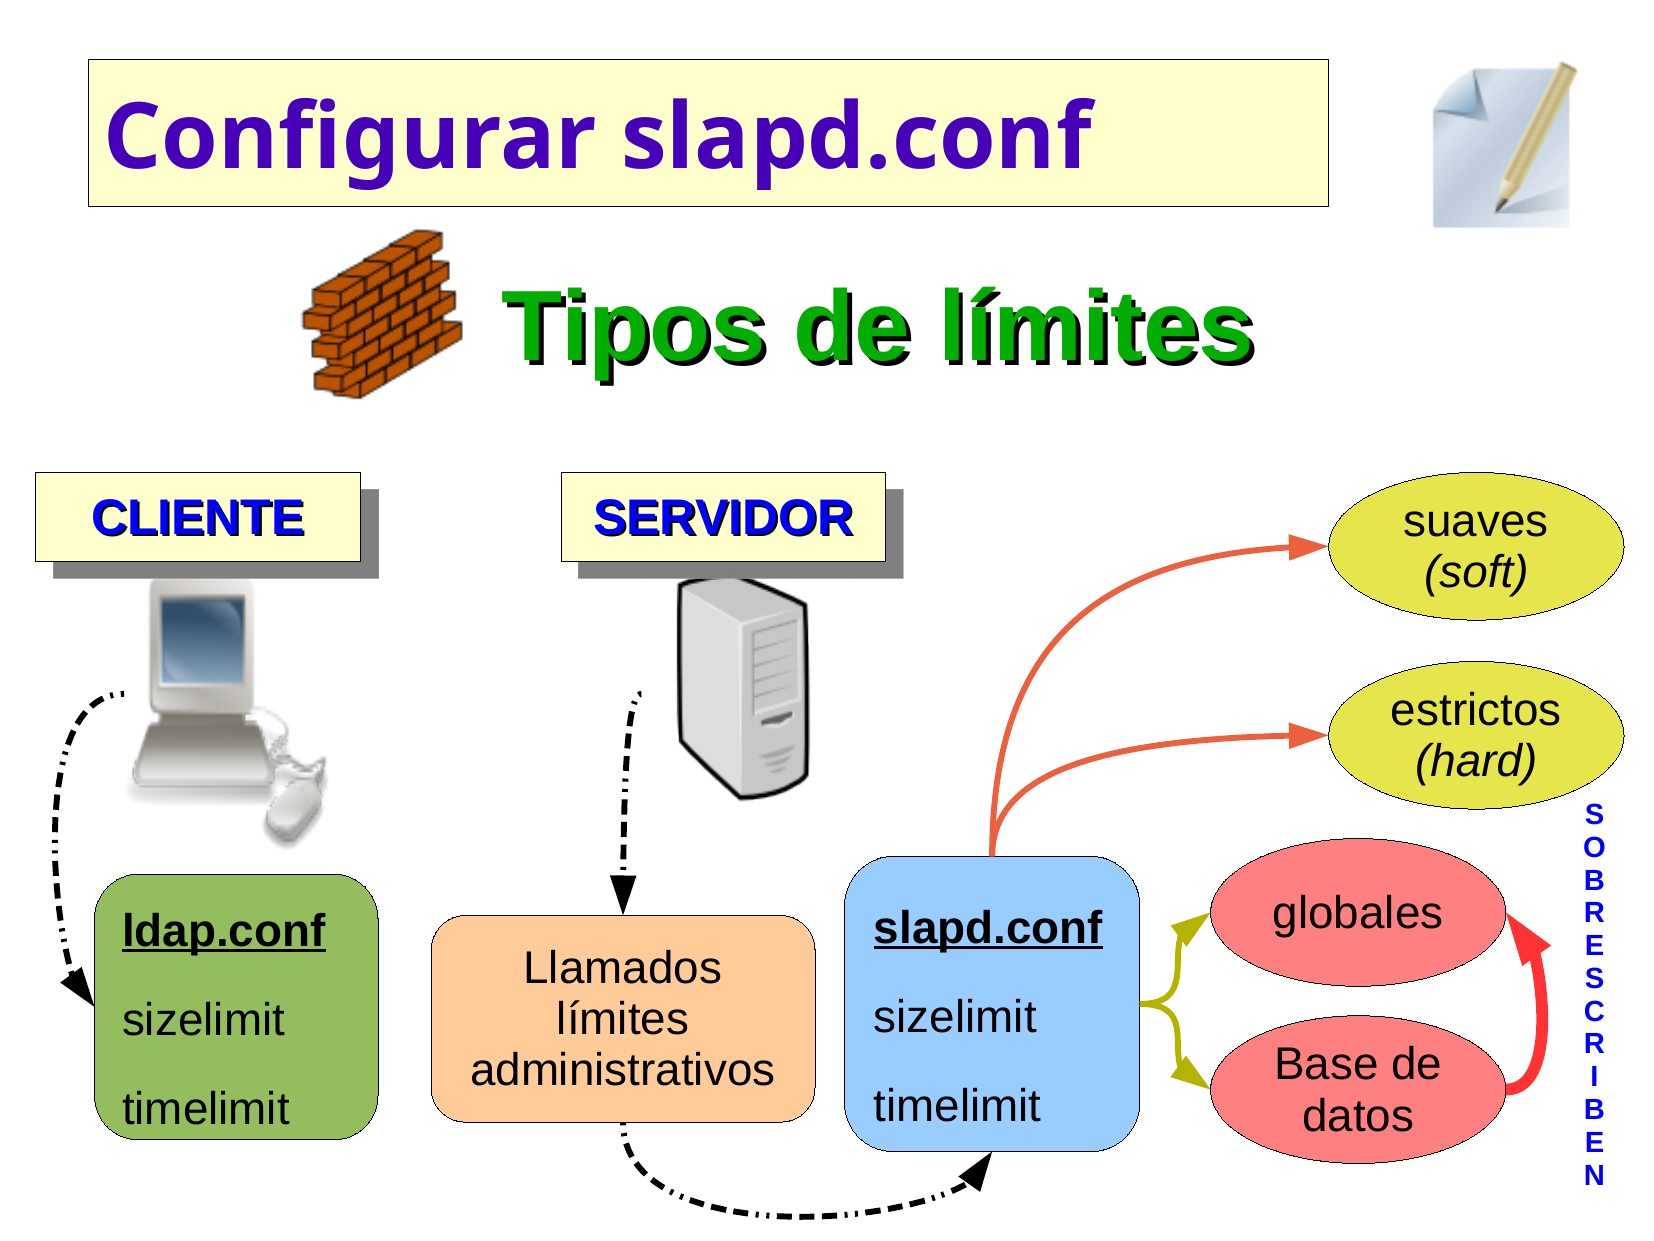

Configurar slapd.conf
Tipos de límites
CLIENTE
SERVIDOR
suaves
(soft)
estrictos
(hard)
S
O
B
R
E
SC
R
I
B
E
N
globales
slapd.conf
sizelimit
timelimit
ldap.conf
sizelimit
timelimit
Llamados límites administrativos
Base de datos